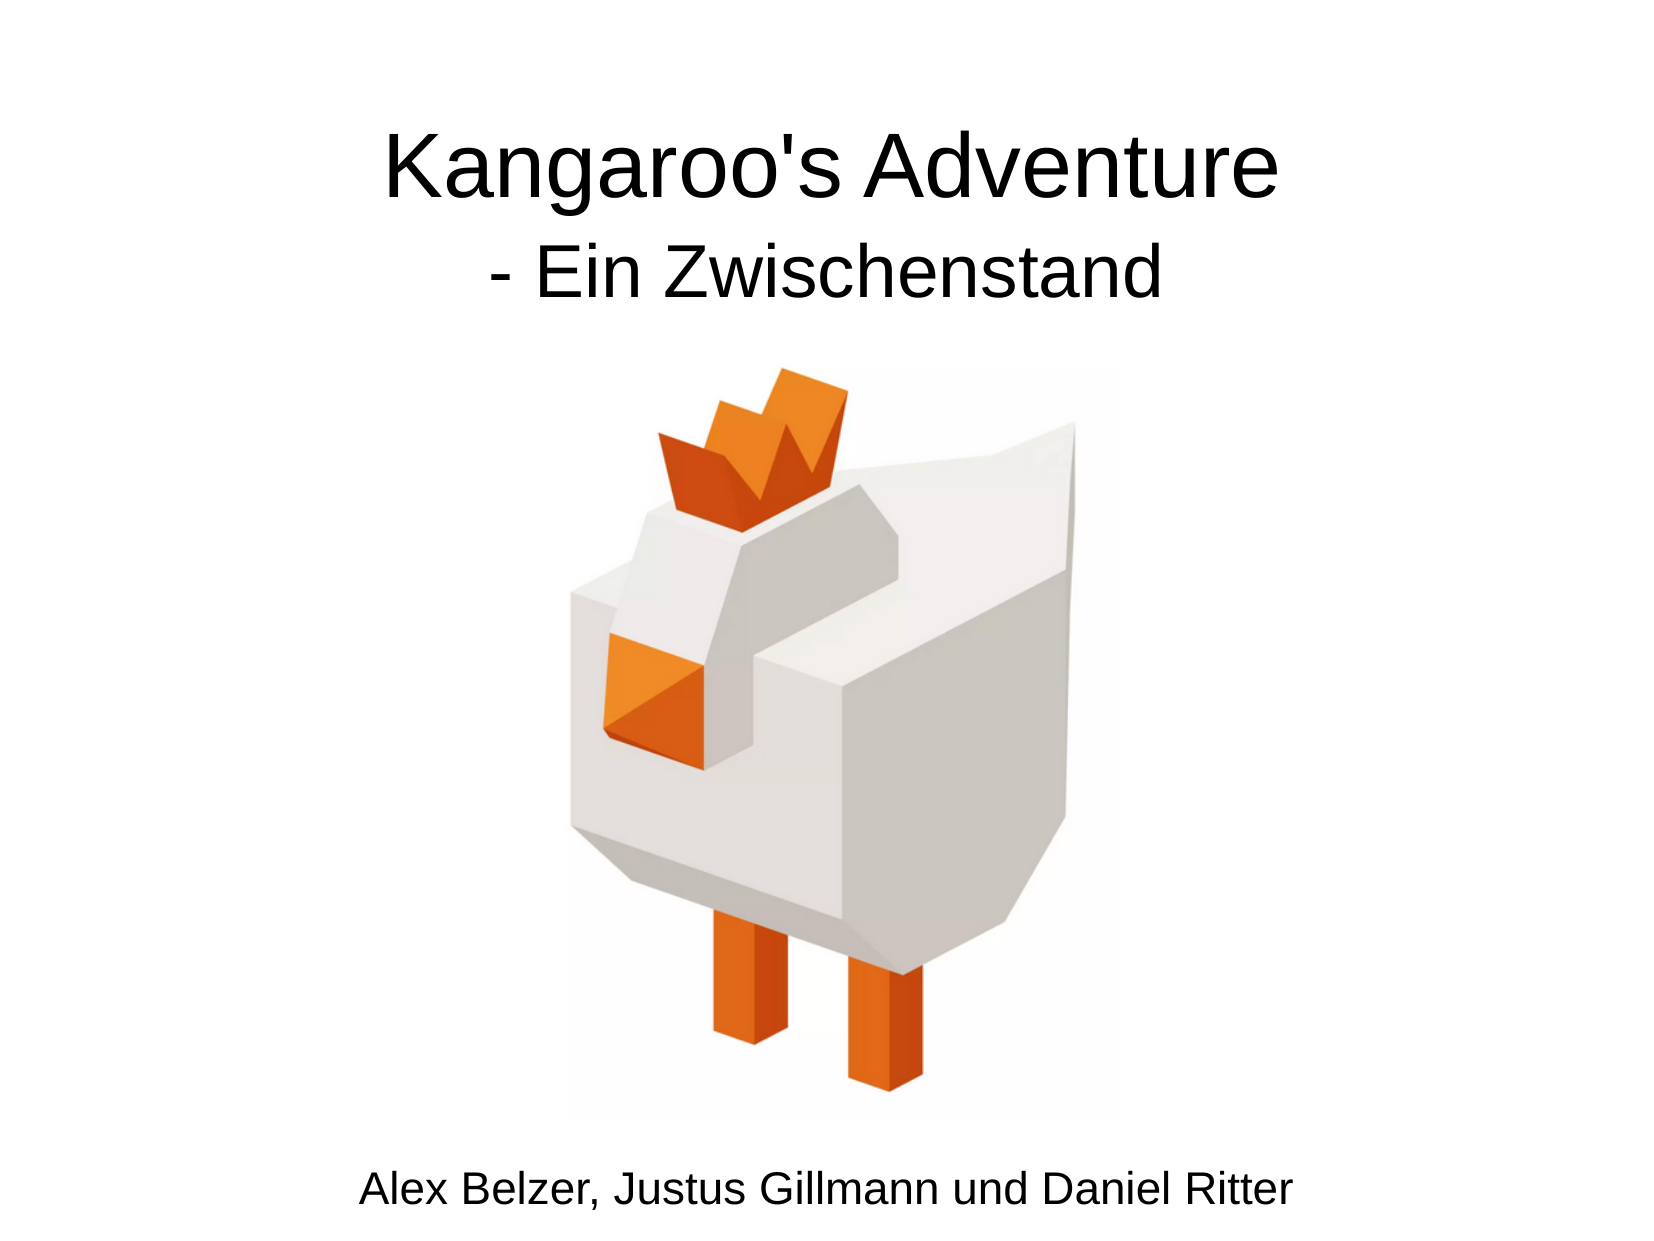

# Kangaroo's Adventure
- Ein Zwischenstand
Alex Belzer, Justus Gillmann und Daniel Ritter